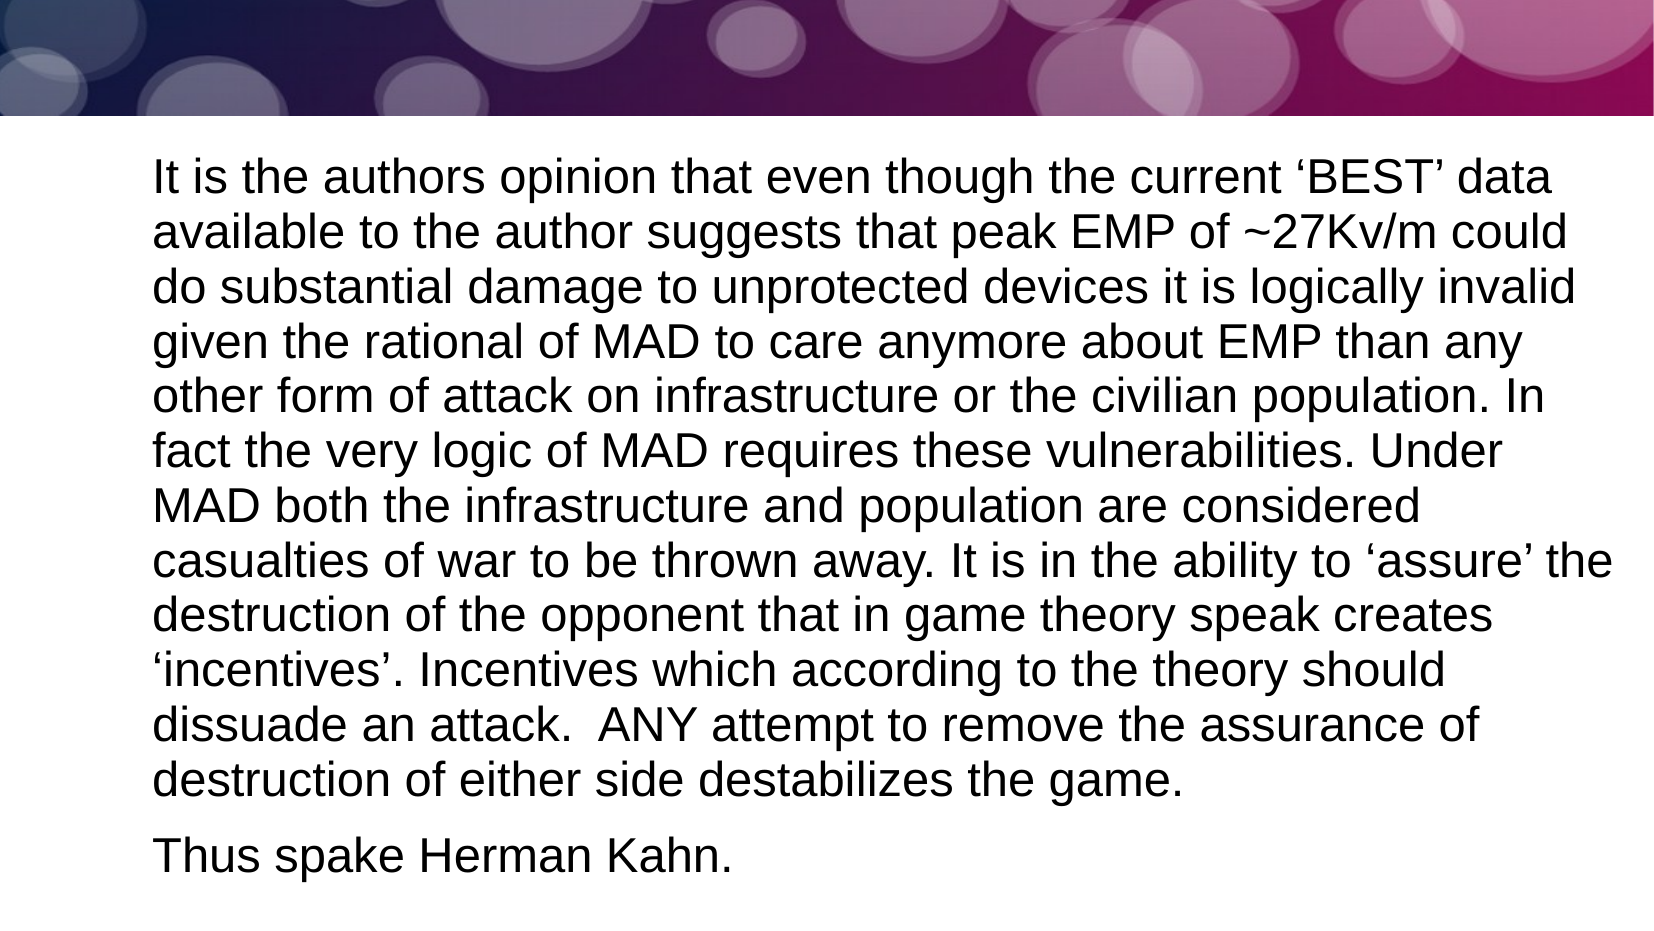

# It is the authors opinion that even though the current ‘BEST’ data available to the author suggests that peak EMP of ~27Kv/m could do substantial damage to unprotected devices it is logically invalid given the rational of MAD to care anymore about EMP than any other form of attack on infrastructure or the civilian population. In fact the very logic of MAD requires these vulnerabilities. Under MAD both the infrastructure and population are considered casualties of war to be thrown away. It is in the ability to ‘assure’ the destruction of the opponent that in game theory speak creates ‘incentives’. Incentives which according to the theory should dissuade an attack. ANY attempt to remove the assurance of destruction of either side destabilizes the game.
Thus spake Herman Kahn.